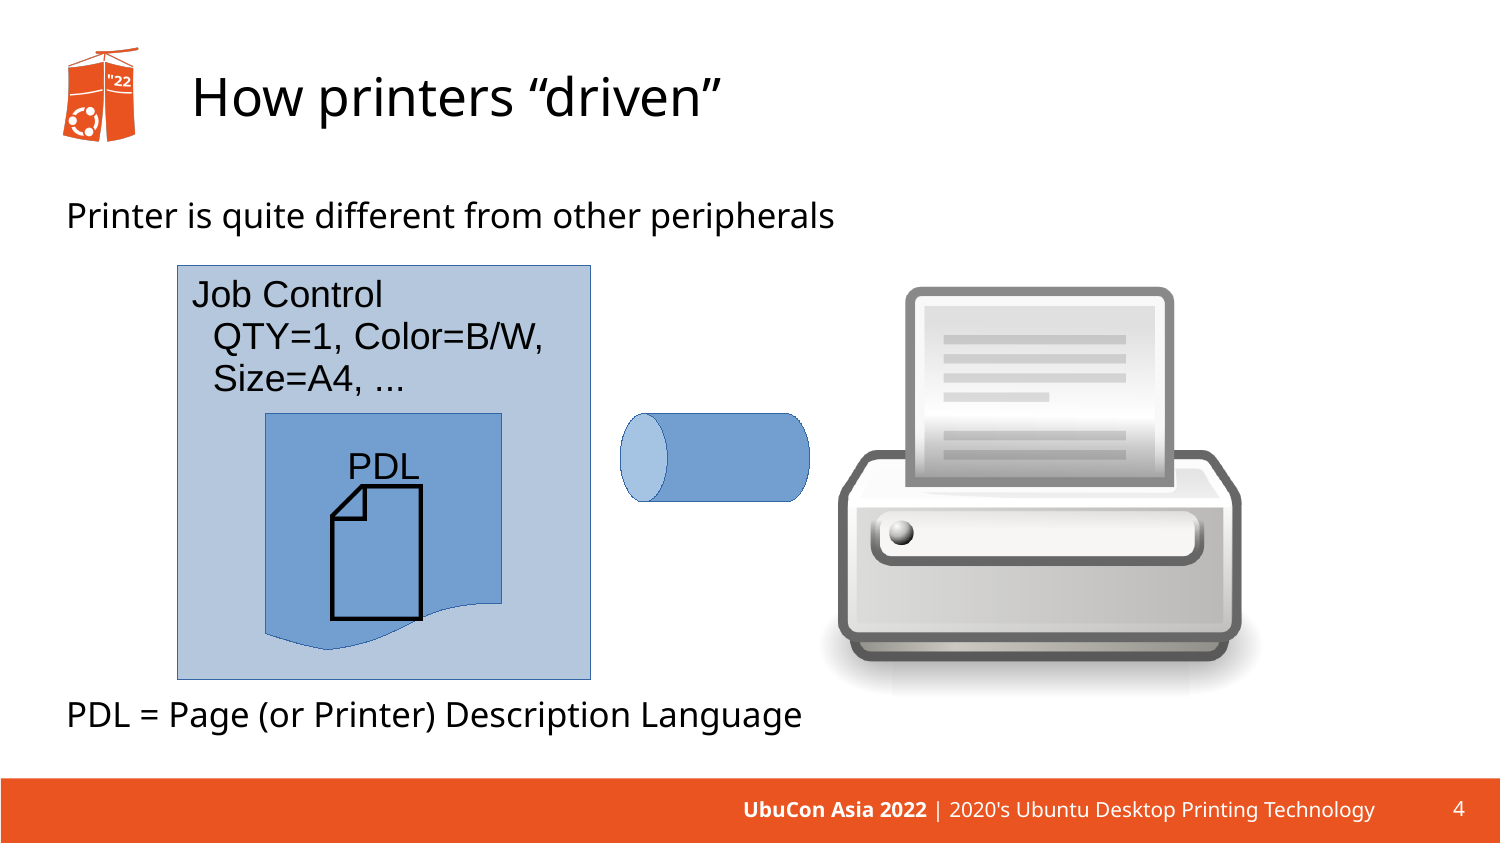

# How printers “driven”
Printer is quite different from other peripherals
PDL = Page (or Printer) Description Language
Job Control
 QTY=1, Color=B/W,
 Size=A4, ...
PDL
4
UbuCon Asia 2022 | 2020's Ubuntu Desktop Printing Technology